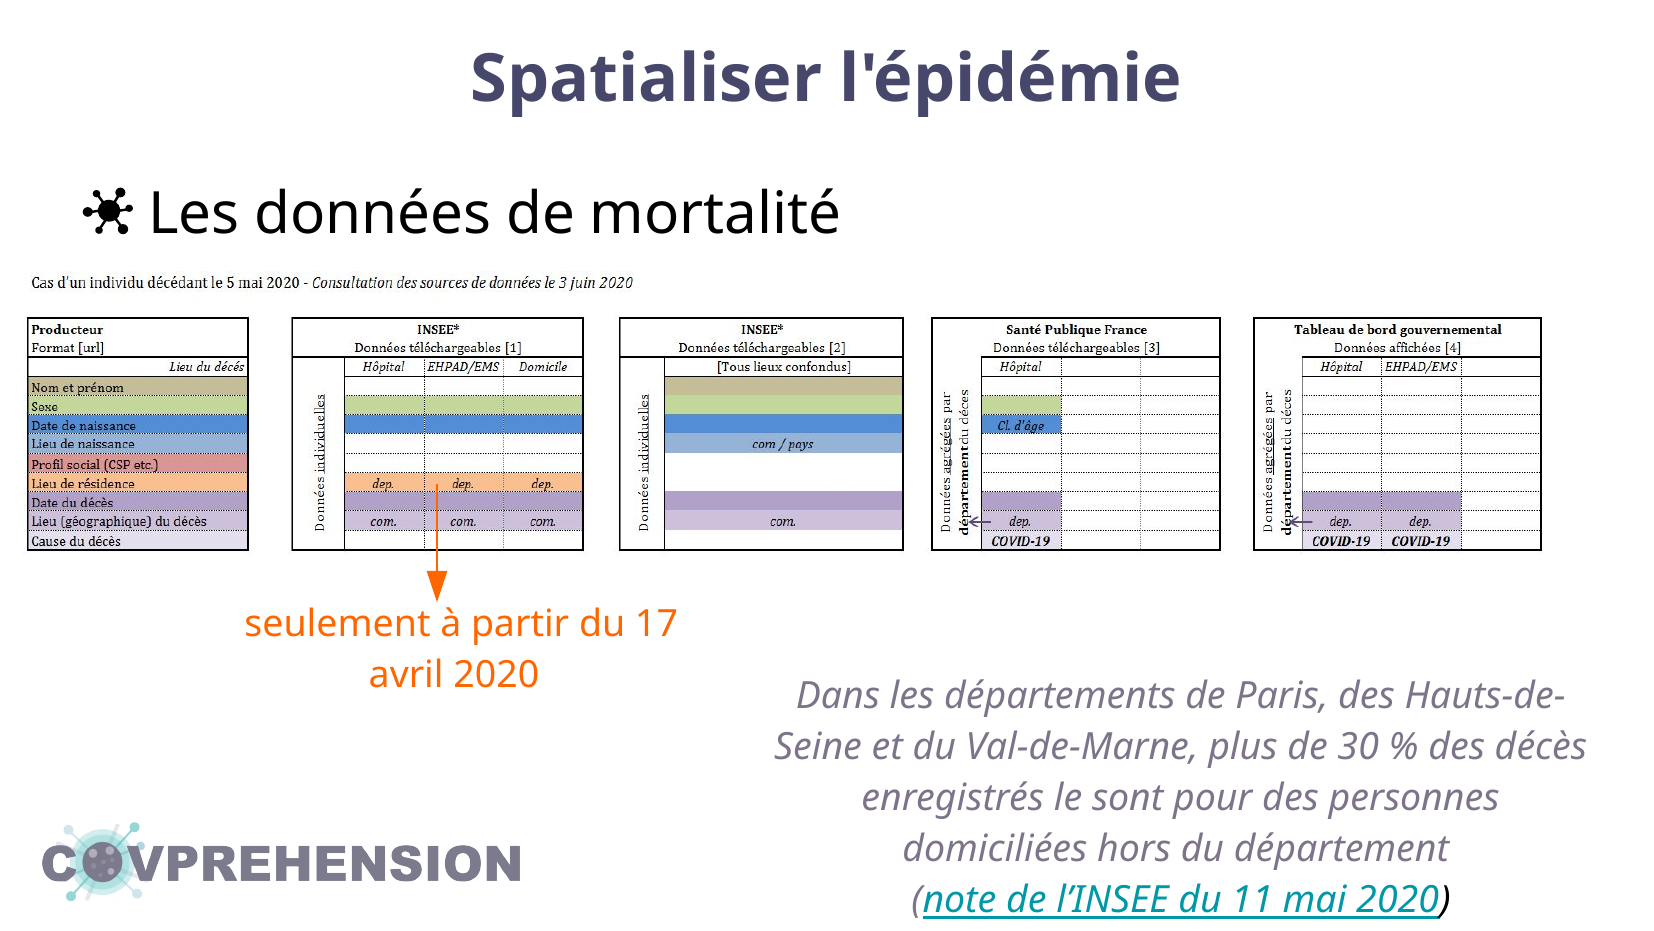

Spatialiser l'épidémie
# Les données de mortalité
seulement à partir du 17 avril 2020
Dans les départements de Paris, des Hauts-de-Seine et du Val-de-Marne, plus de 30 % des décès enregistrés le sont pour des personnes domiciliées hors du département
(note de l’INSEE du 11 mai 2020)